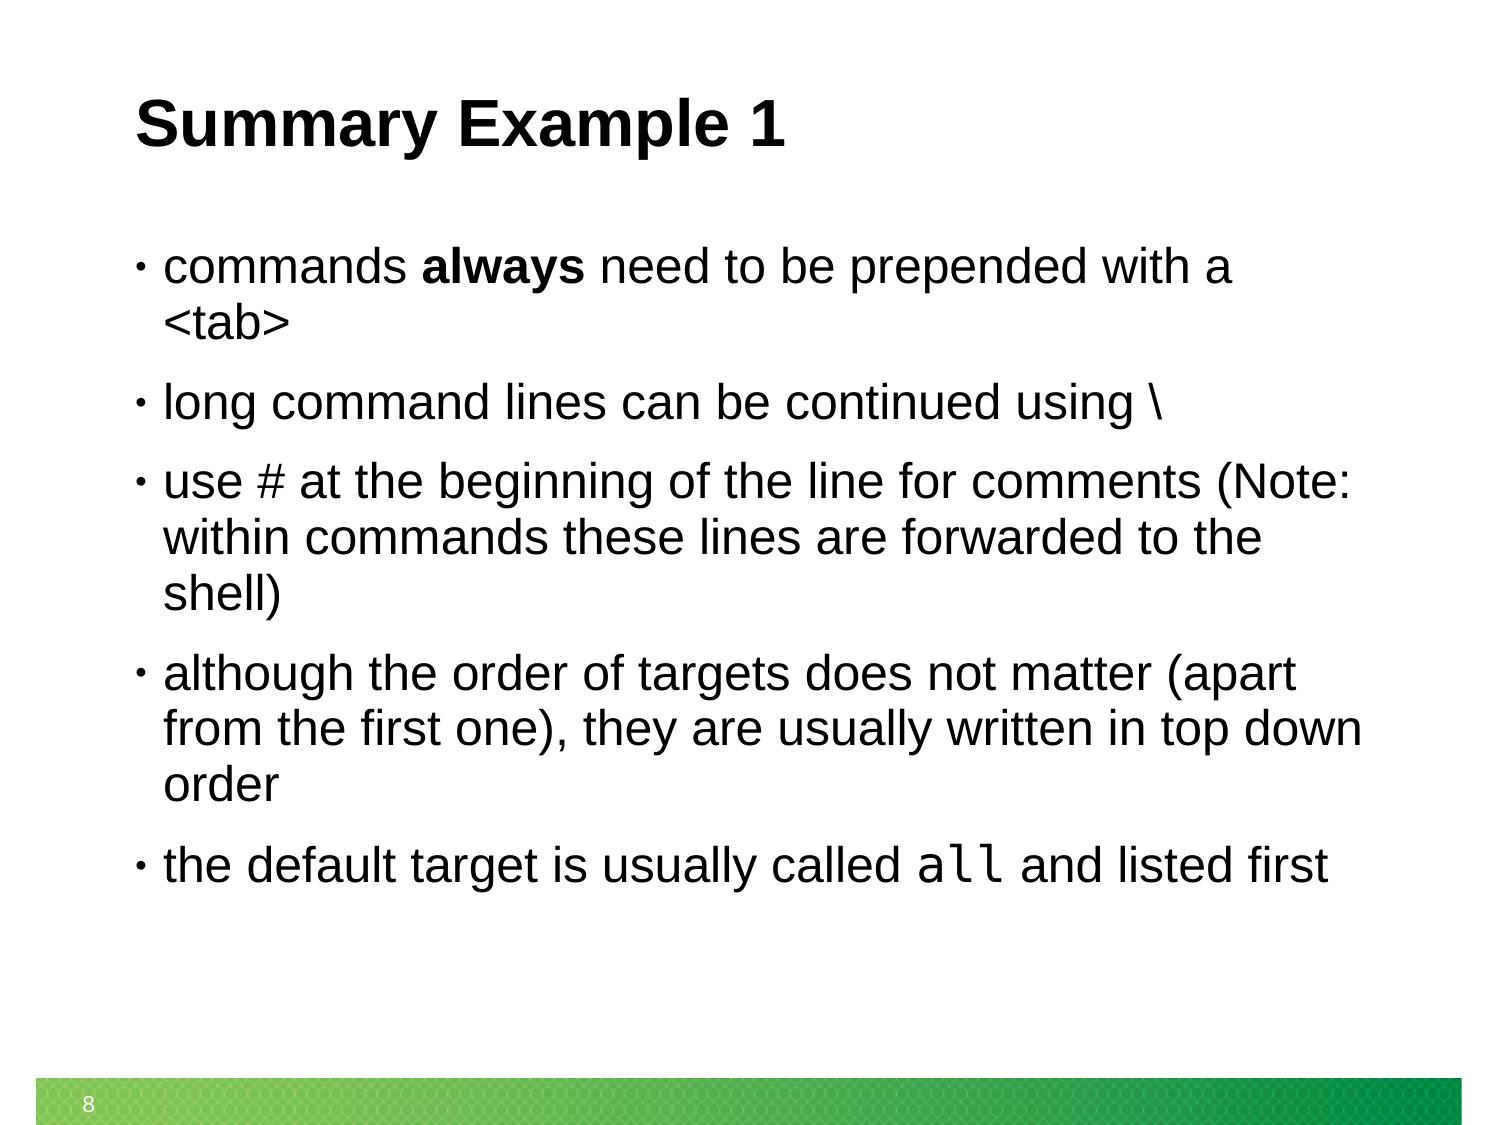

# Summary Example 1
commands always need to be prepended with a <tab>
long command lines can be continued using \
use # at the beginning of the line for comments (Note: within commands these lines are forwarded to the shell)
although the order of targets does not matter (apart from the first one), they are usually written in top down order
the default target is usually called all and listed first